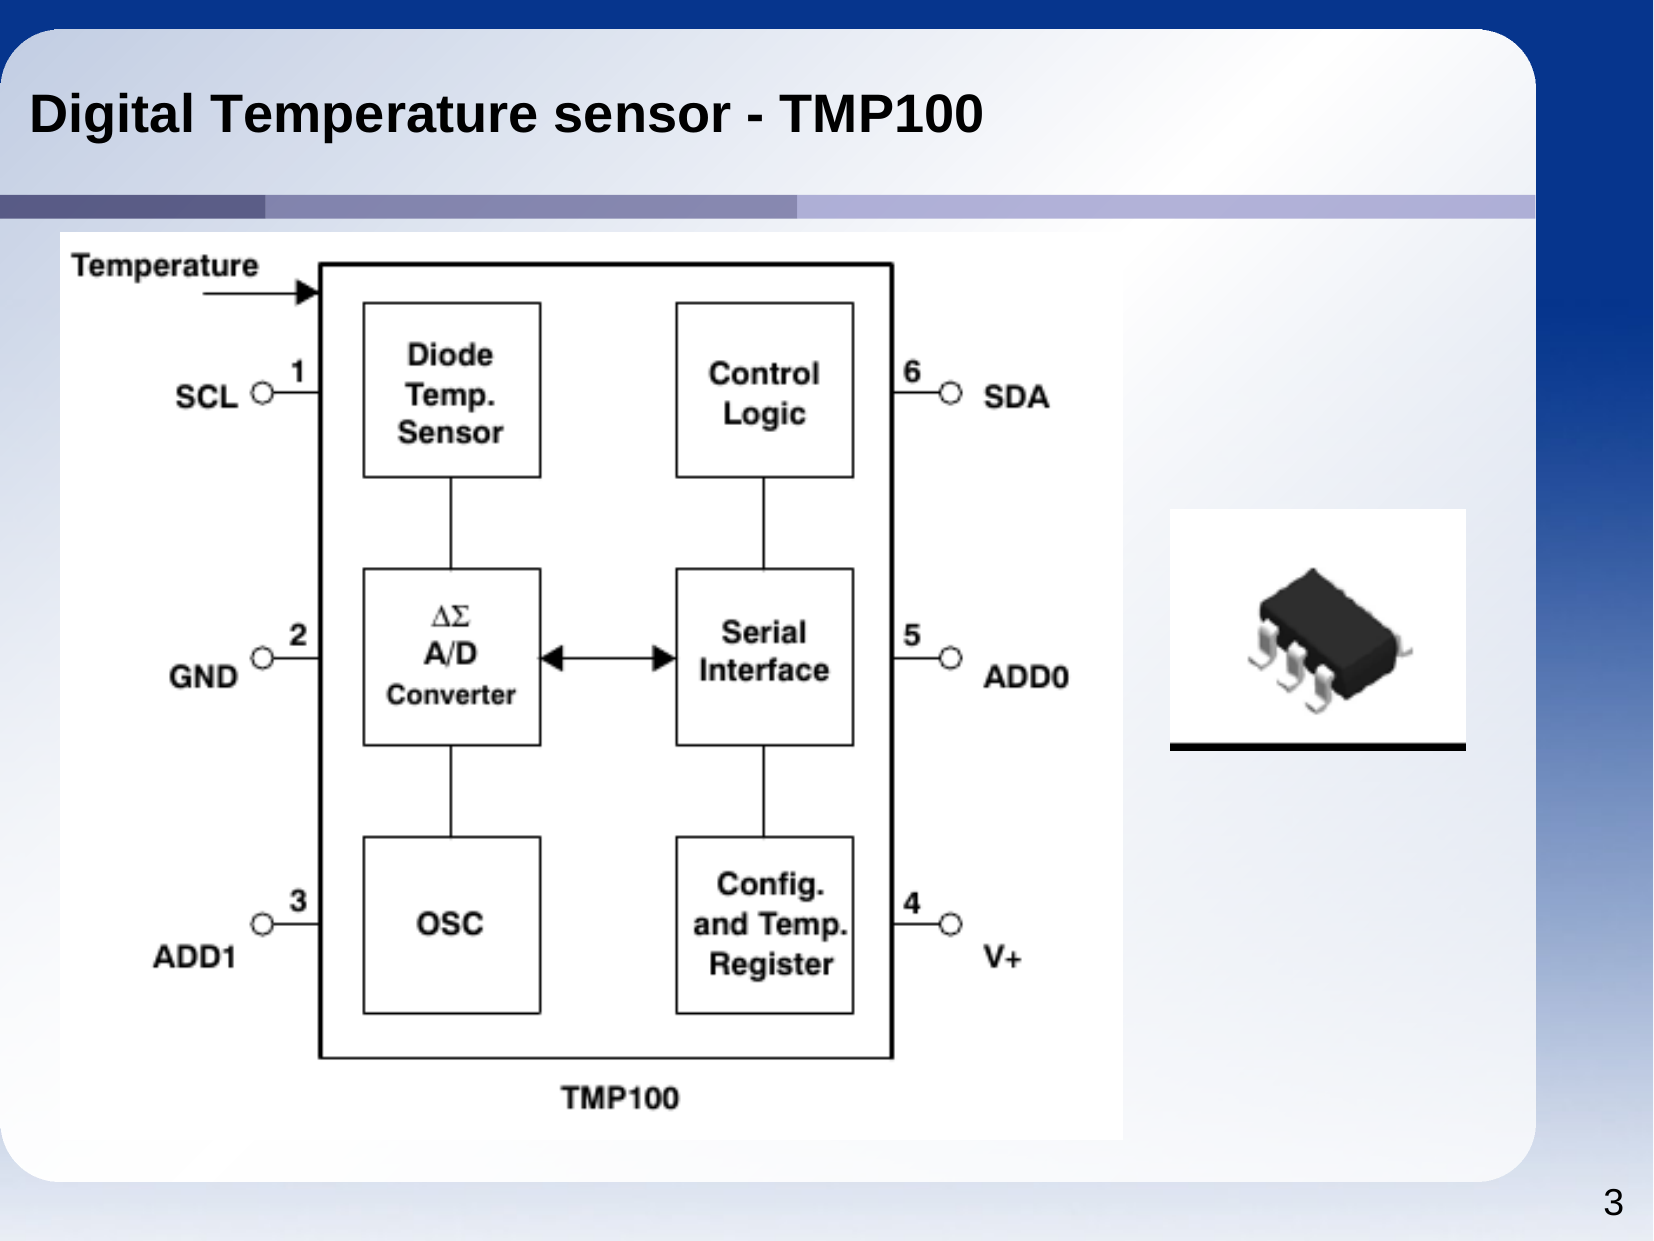

# Digital Temperature sensor - TMP100
3